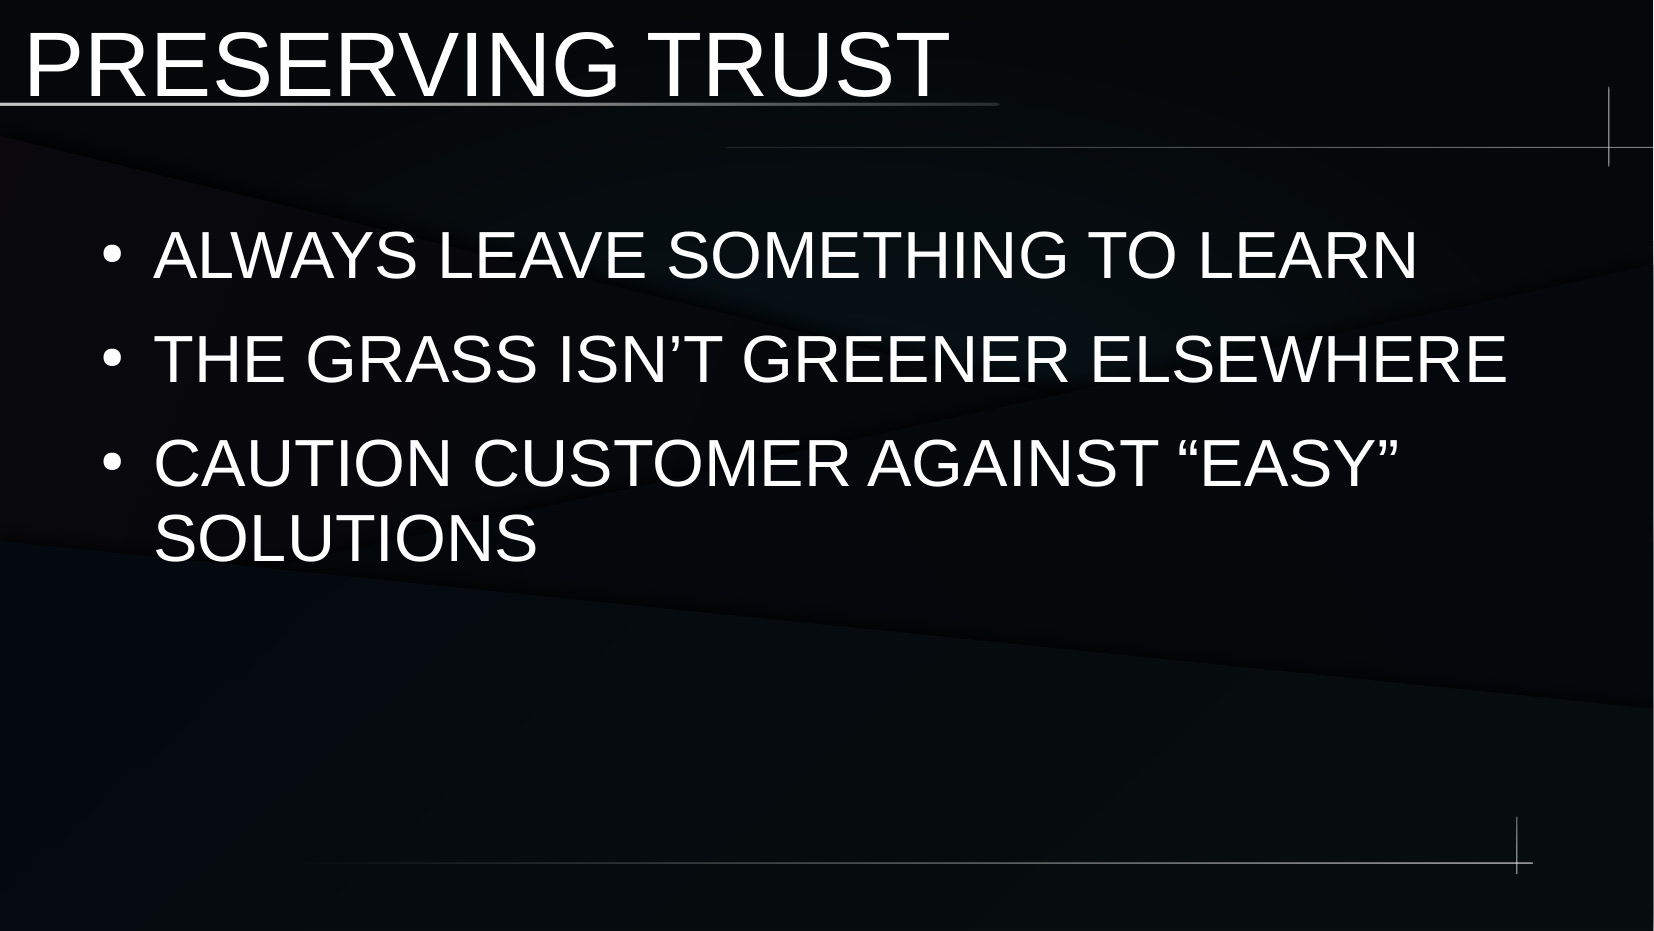

# PRESERVING TRUST
ALWAYS LEAVE SOMETHING TO LEARN
THE GRASS ISN’T GREENER ELSEWHERE
CAUTION CUSTOMER AGAINST “EASY” SOLUTIONS